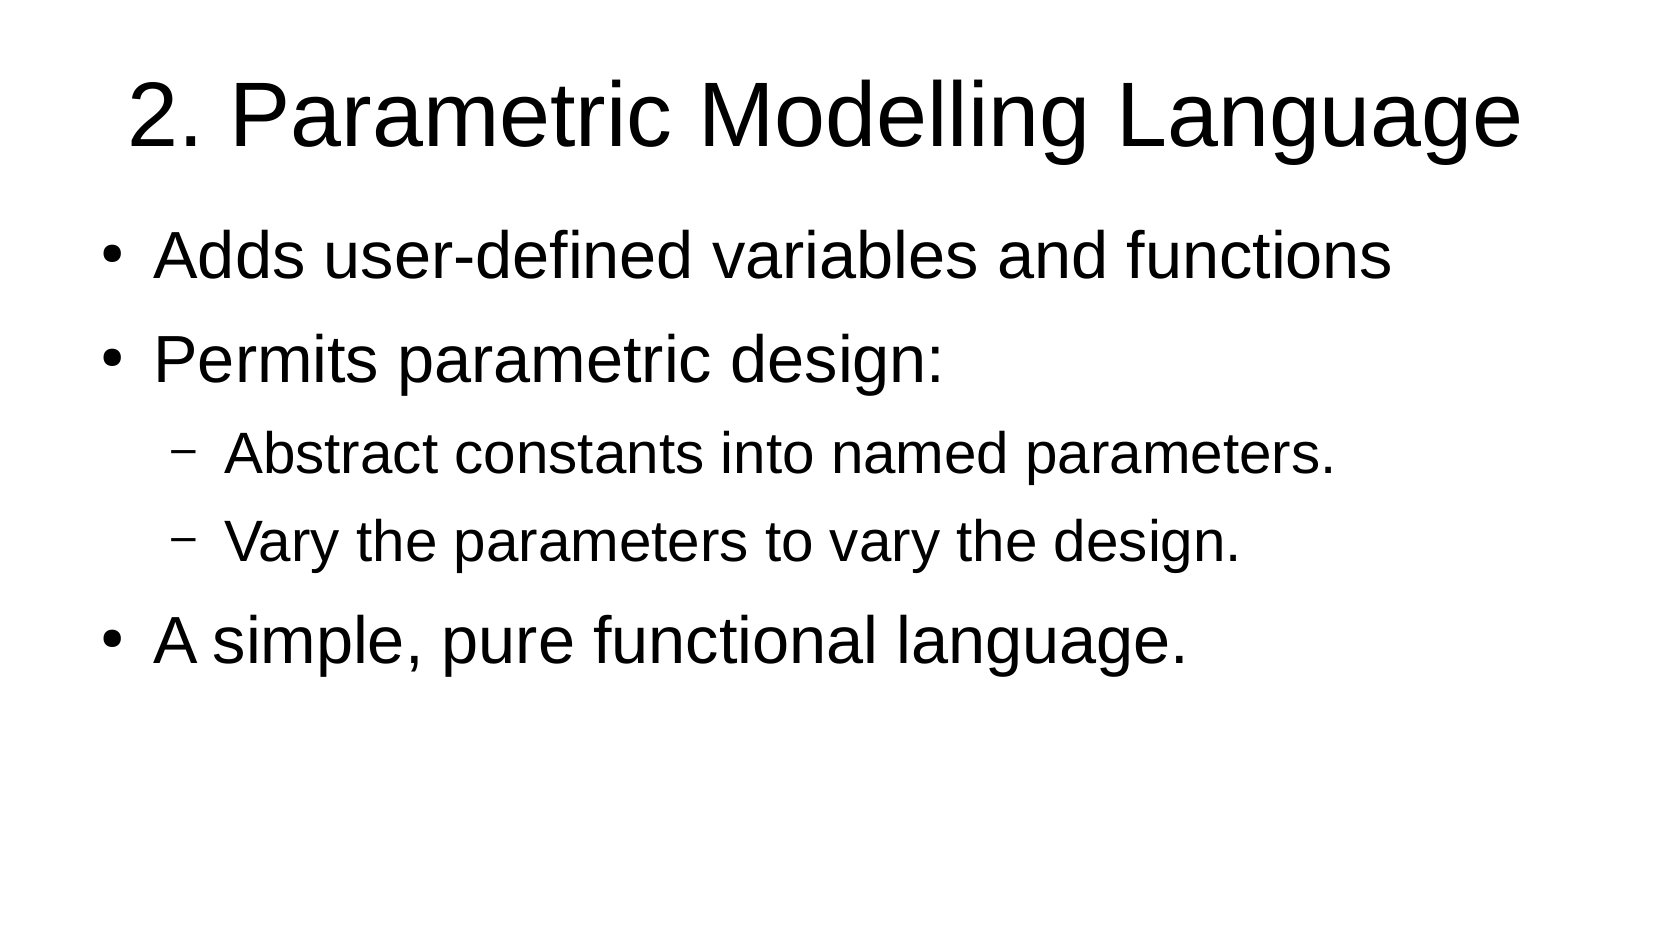

# 2. Parametric Modelling Language
Adds user-defined variables and functions
Permits parametric design:
Abstract constants into named parameters.
Vary the parameters to vary the design.
A simple, pure functional language.